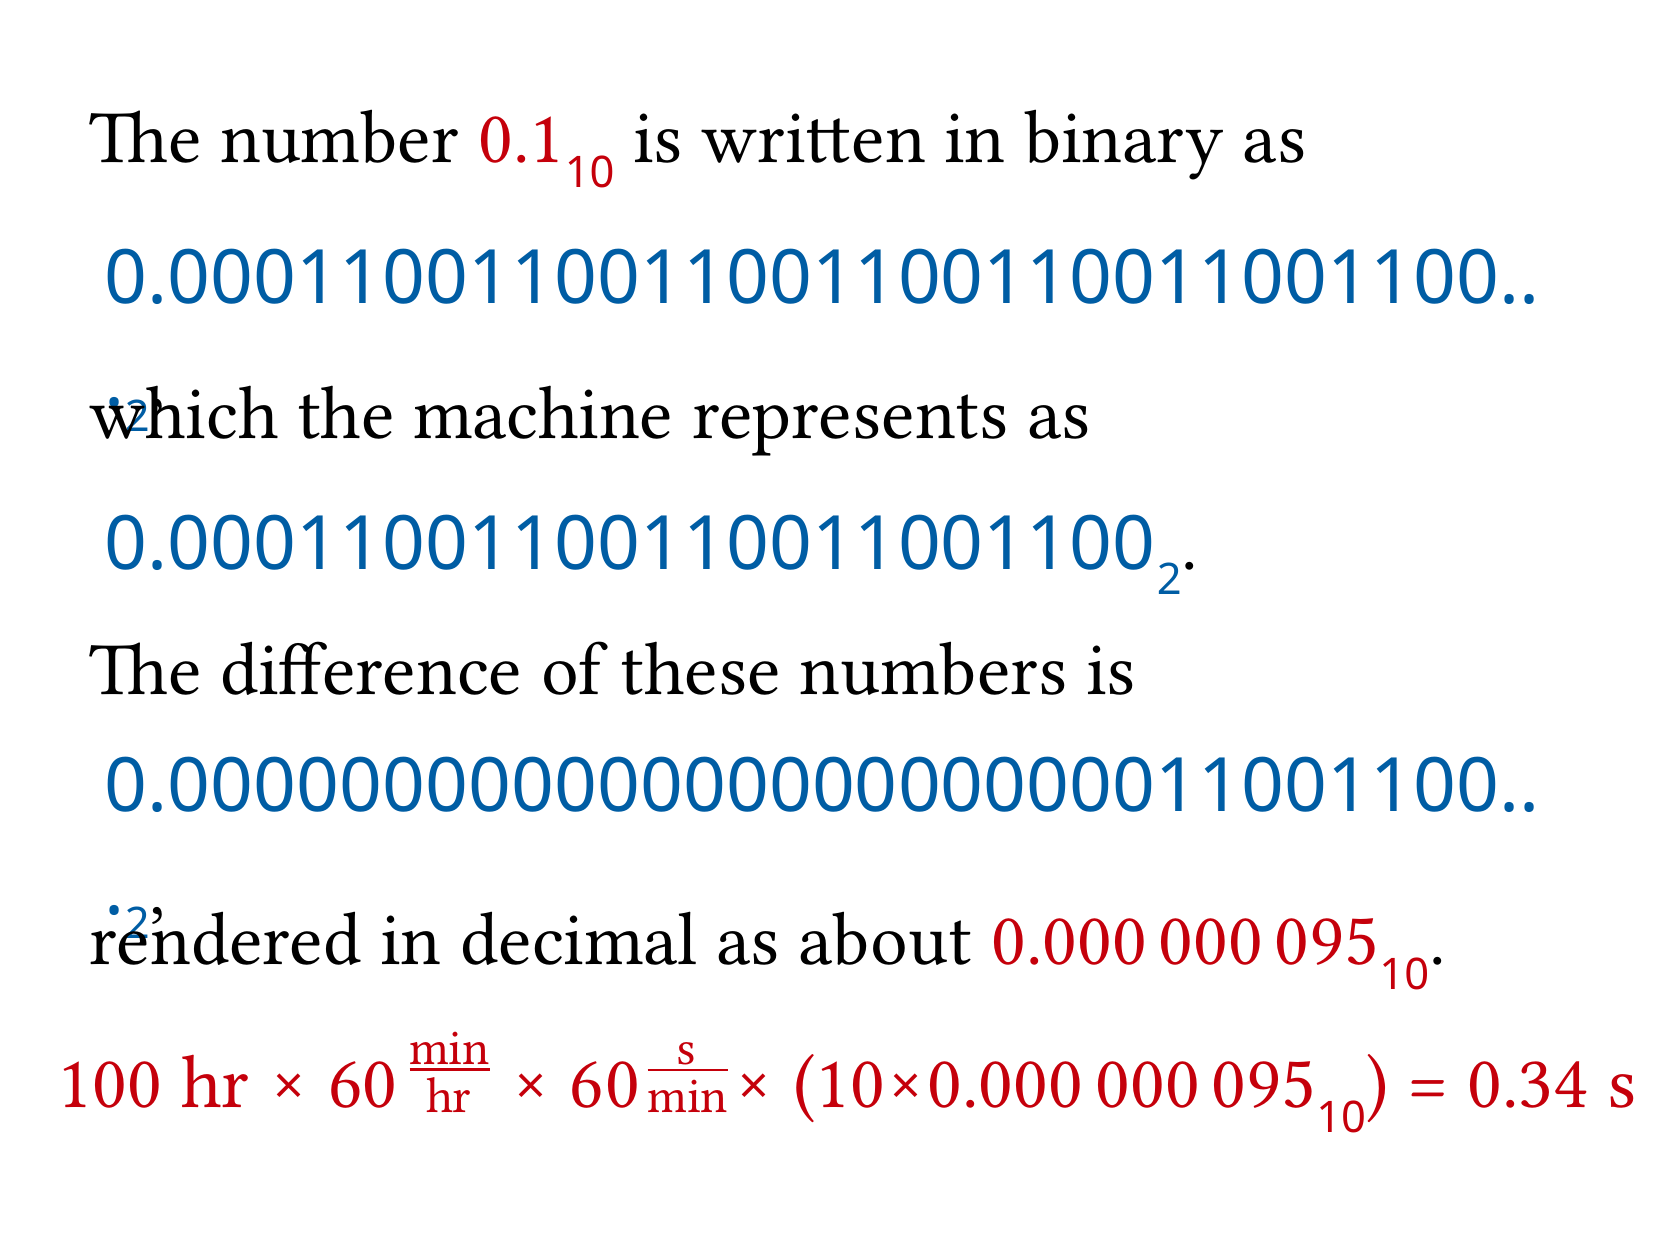

The number 0.110 is written in binary as
which the machine represents as
The difference of these numbers is
rendered in decimal as about 0.000 000 09510.
0.0001100110011001100110011001100...2,
0.000110011001100110011002.
0.0000000000000000000000011001100...2,
min
 s
100 hr × 60 × 60 × (10×0.000 000 09510) = 0.34 s
hr
min